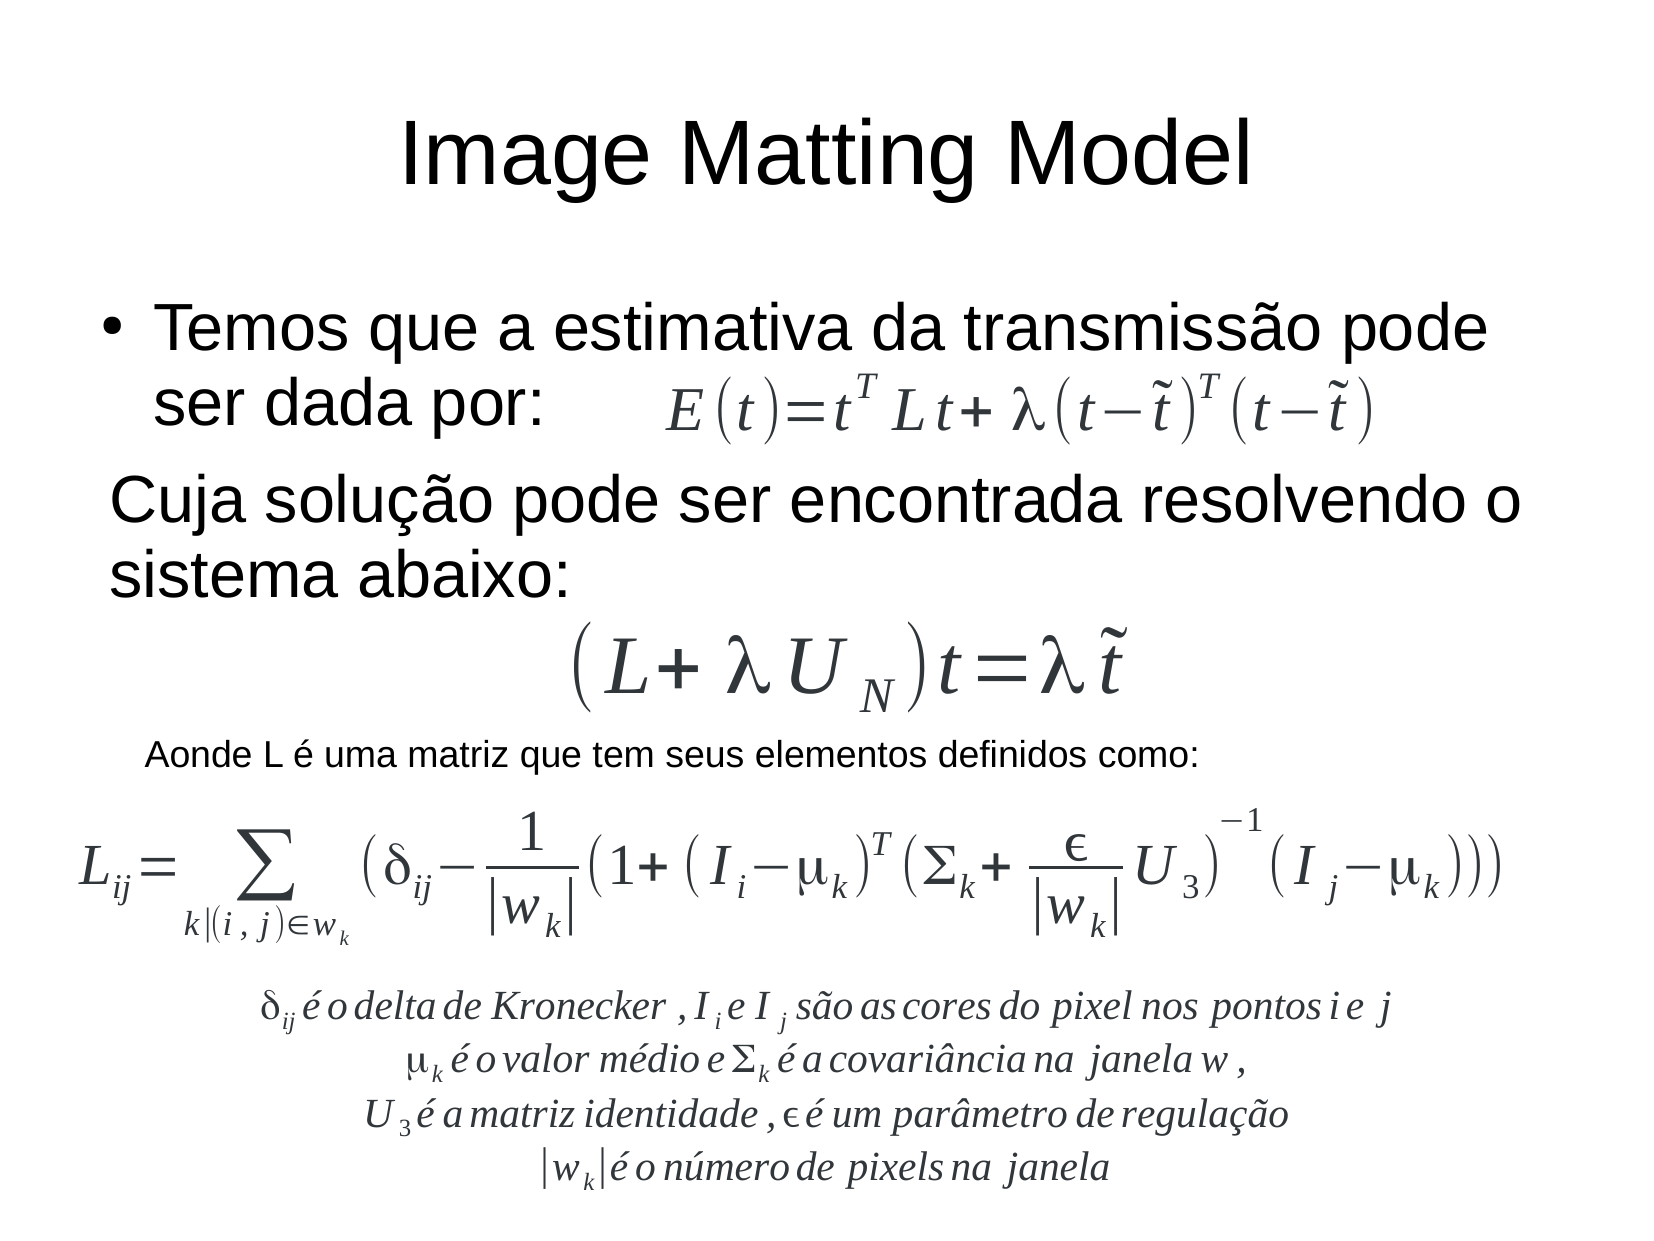

# Image Matting Model
Temos que a estimativa da transmissão pode ser dada por:
Cuja solução pode ser encontrada resolvendo o sistema abaixo:
Aonde L é uma matriz que tem seus elementos definidos como: